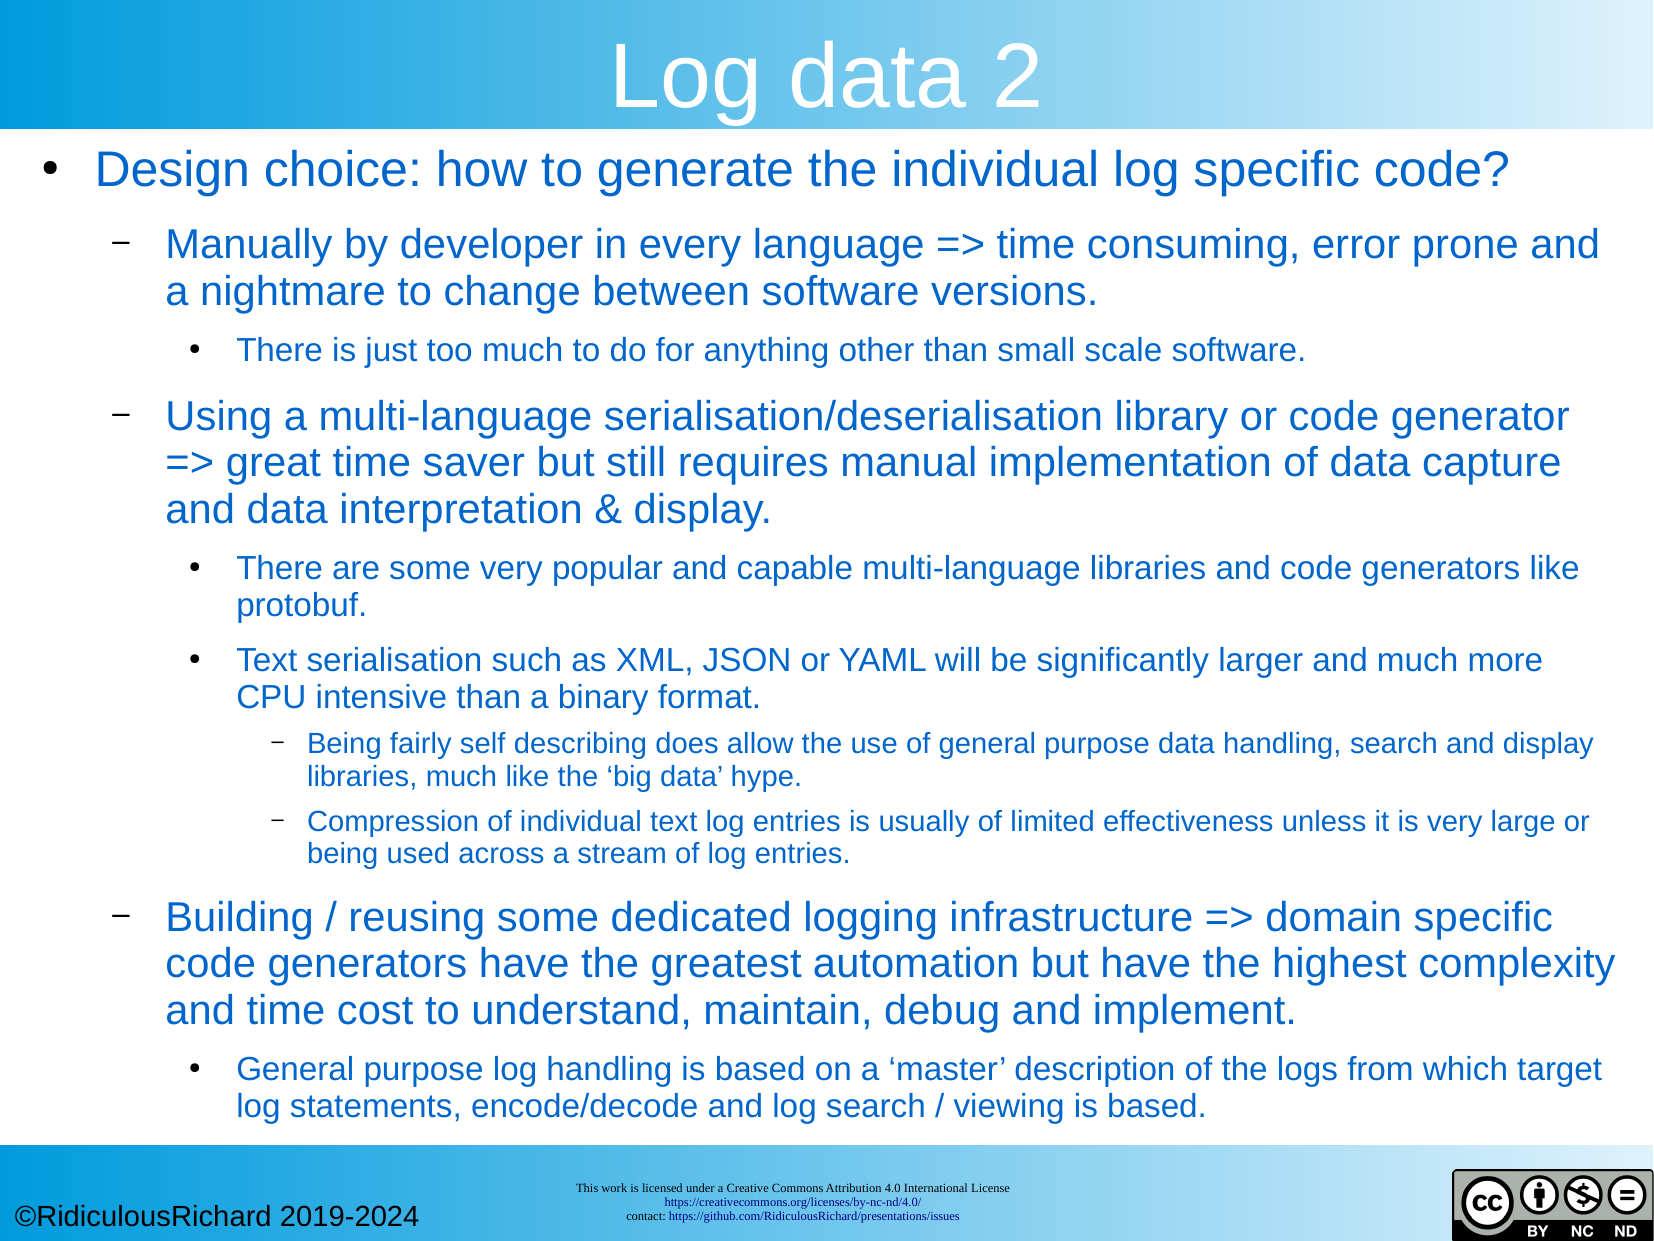

# Log data 2
Design choice: how to generate the individual log specific code?
Manually by developer in every language => time consuming, error prone and a nightmare to change between software versions.
There is just too much to do for anything other than small scale software.
Using a multi-language serialisation/deserialisation library or code generator => great time saver but still requires manual implementation of data capture and data interpretation & display.
There are some very popular and capable multi-language libraries and code generators like protobuf.
Text serialisation such as XML, JSON or YAML will be significantly larger and much more CPU intensive than a binary format.
Being fairly self describing does allow the use of general purpose data handling, search and display libraries, much like the ‘big data’ hype.
Compression of individual text log entries is usually of limited effectiveness unless it is very large or being used across a stream of log entries.
Building / reusing some dedicated logging infrastructure => domain specific code generators have the greatest automation but have the highest complexity and time cost to understand, maintain, debug and implement.
General purpose log handling is based on a ‘master’ description of the logs from which target log statements, encode/decode and log search / viewing is based.